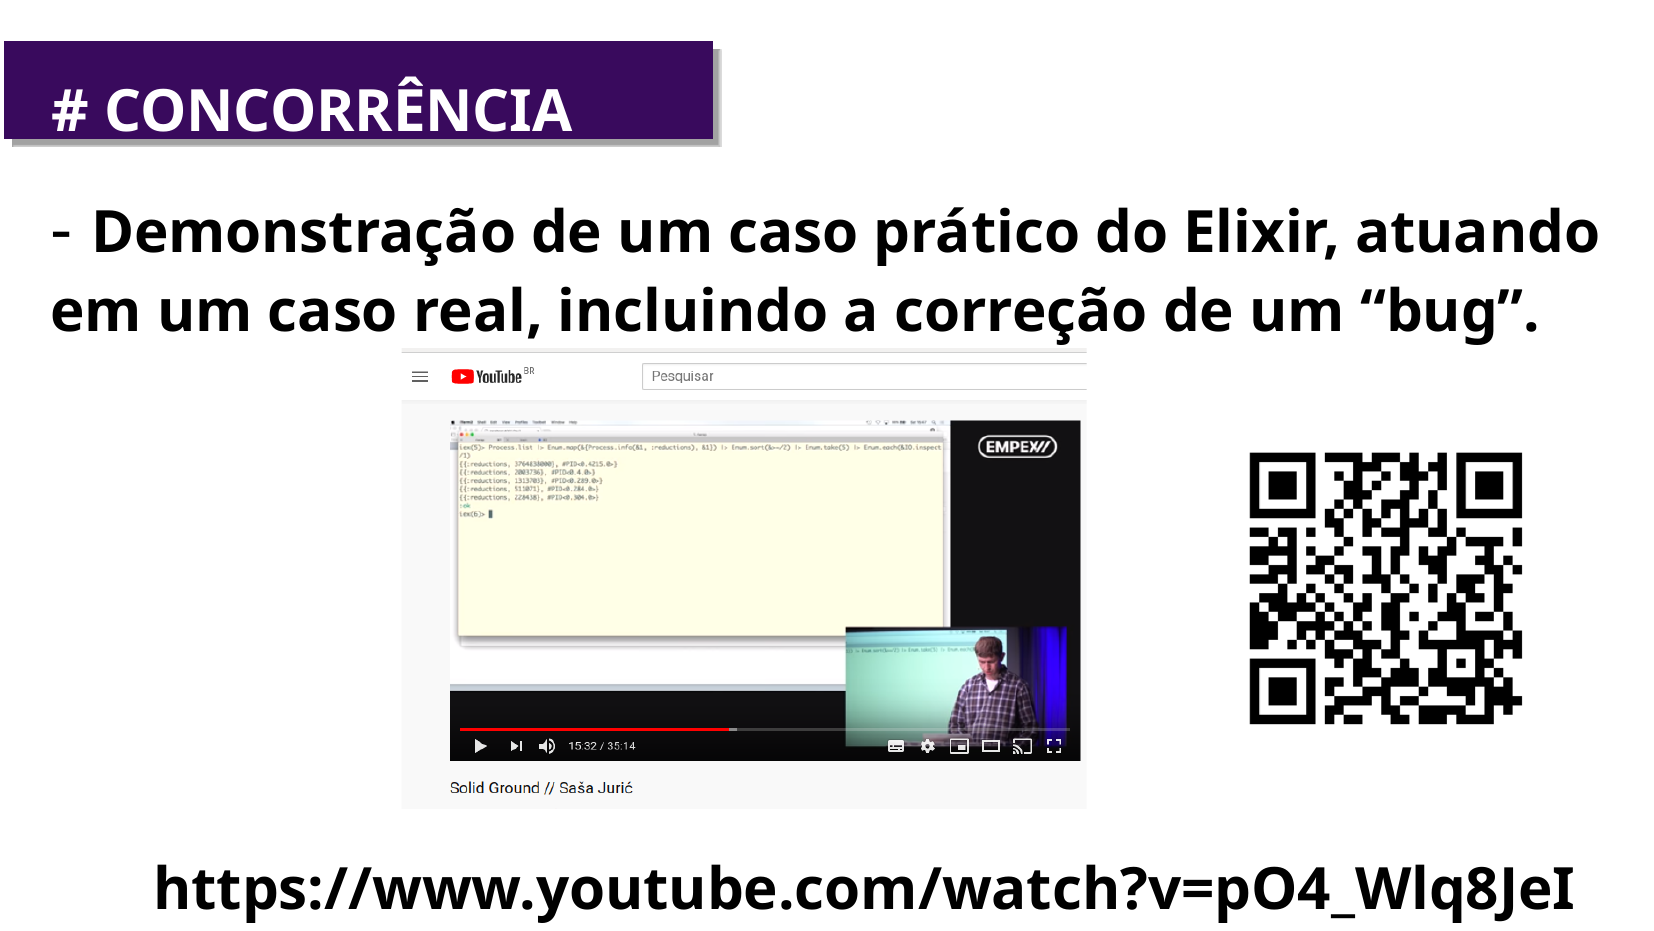

# CONCORRÊNCIA
- Demonstração de um caso prático do Elixir, atuando em um caso real, incluindo a correção de um “bug”.
https://www.youtube.com/watch?v=pO4_Wlq8JeI